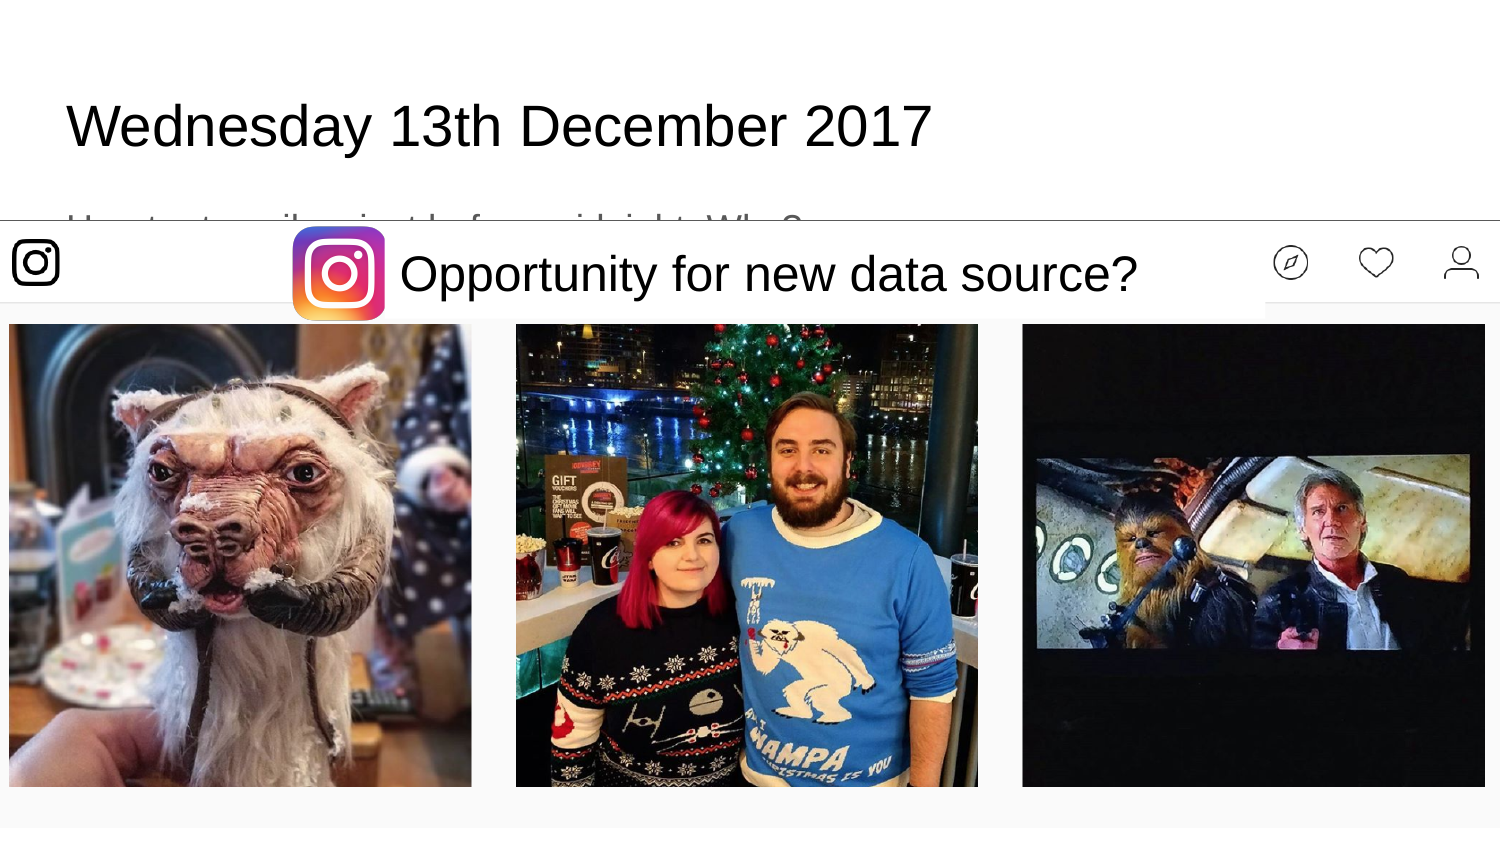

# Wednesday 13th December 2017
Heart rate spikes just before midnight. Why?
Opportunity for new data source?